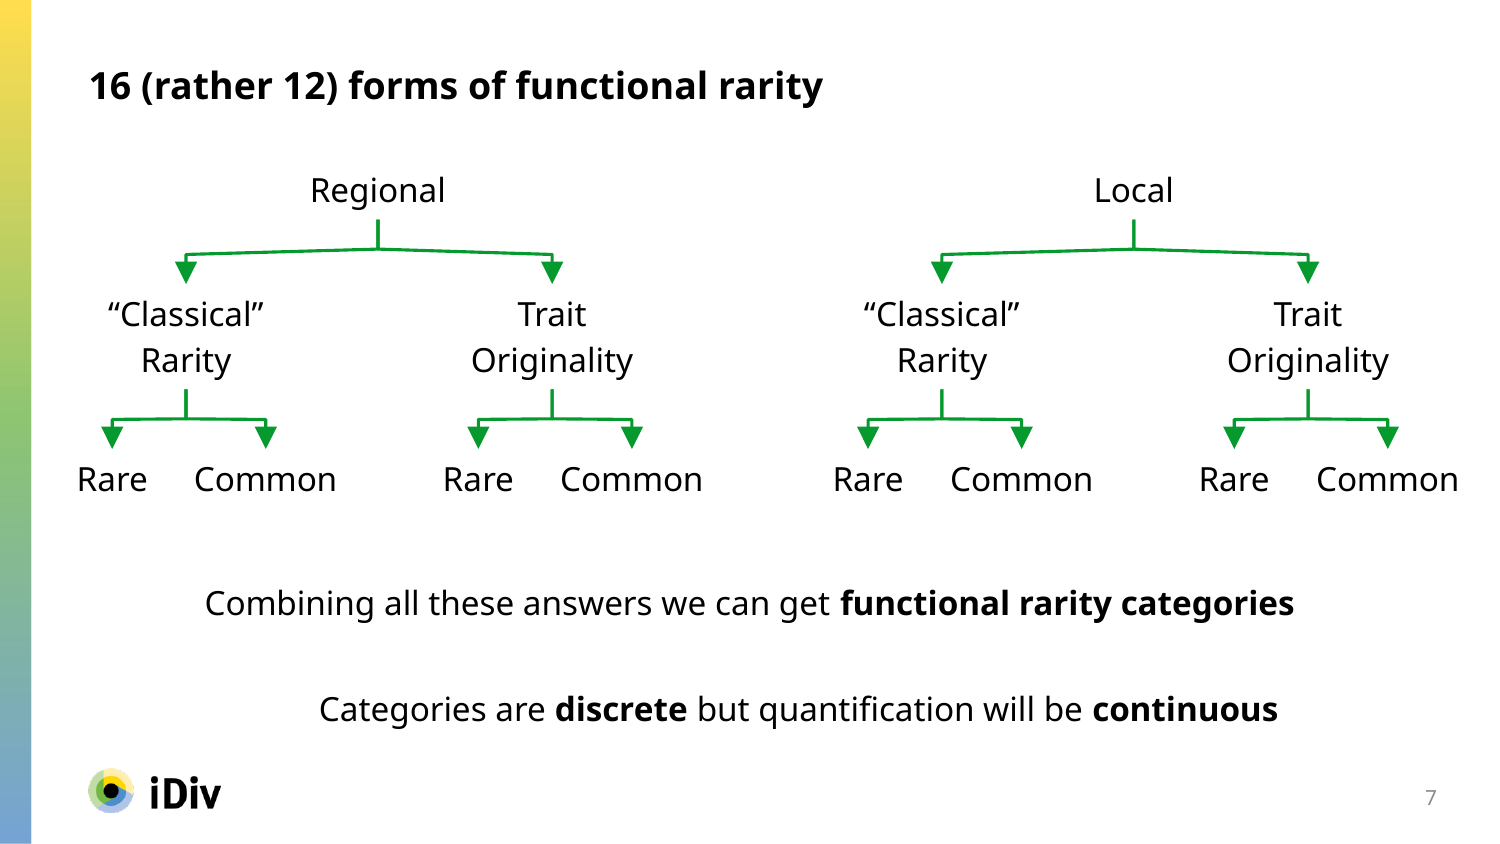

# 16 (rather 12) forms of functional rarity
Regional
Local
“Classical” Rarity
Trait Originality
“Classical” Rarity
Trait Originality
Rare
Rare
Common
Common
Rare
Rare
Common
Common
Combining all these answers we can get functional rarity categories
Categories are discrete but quantification will be continuous